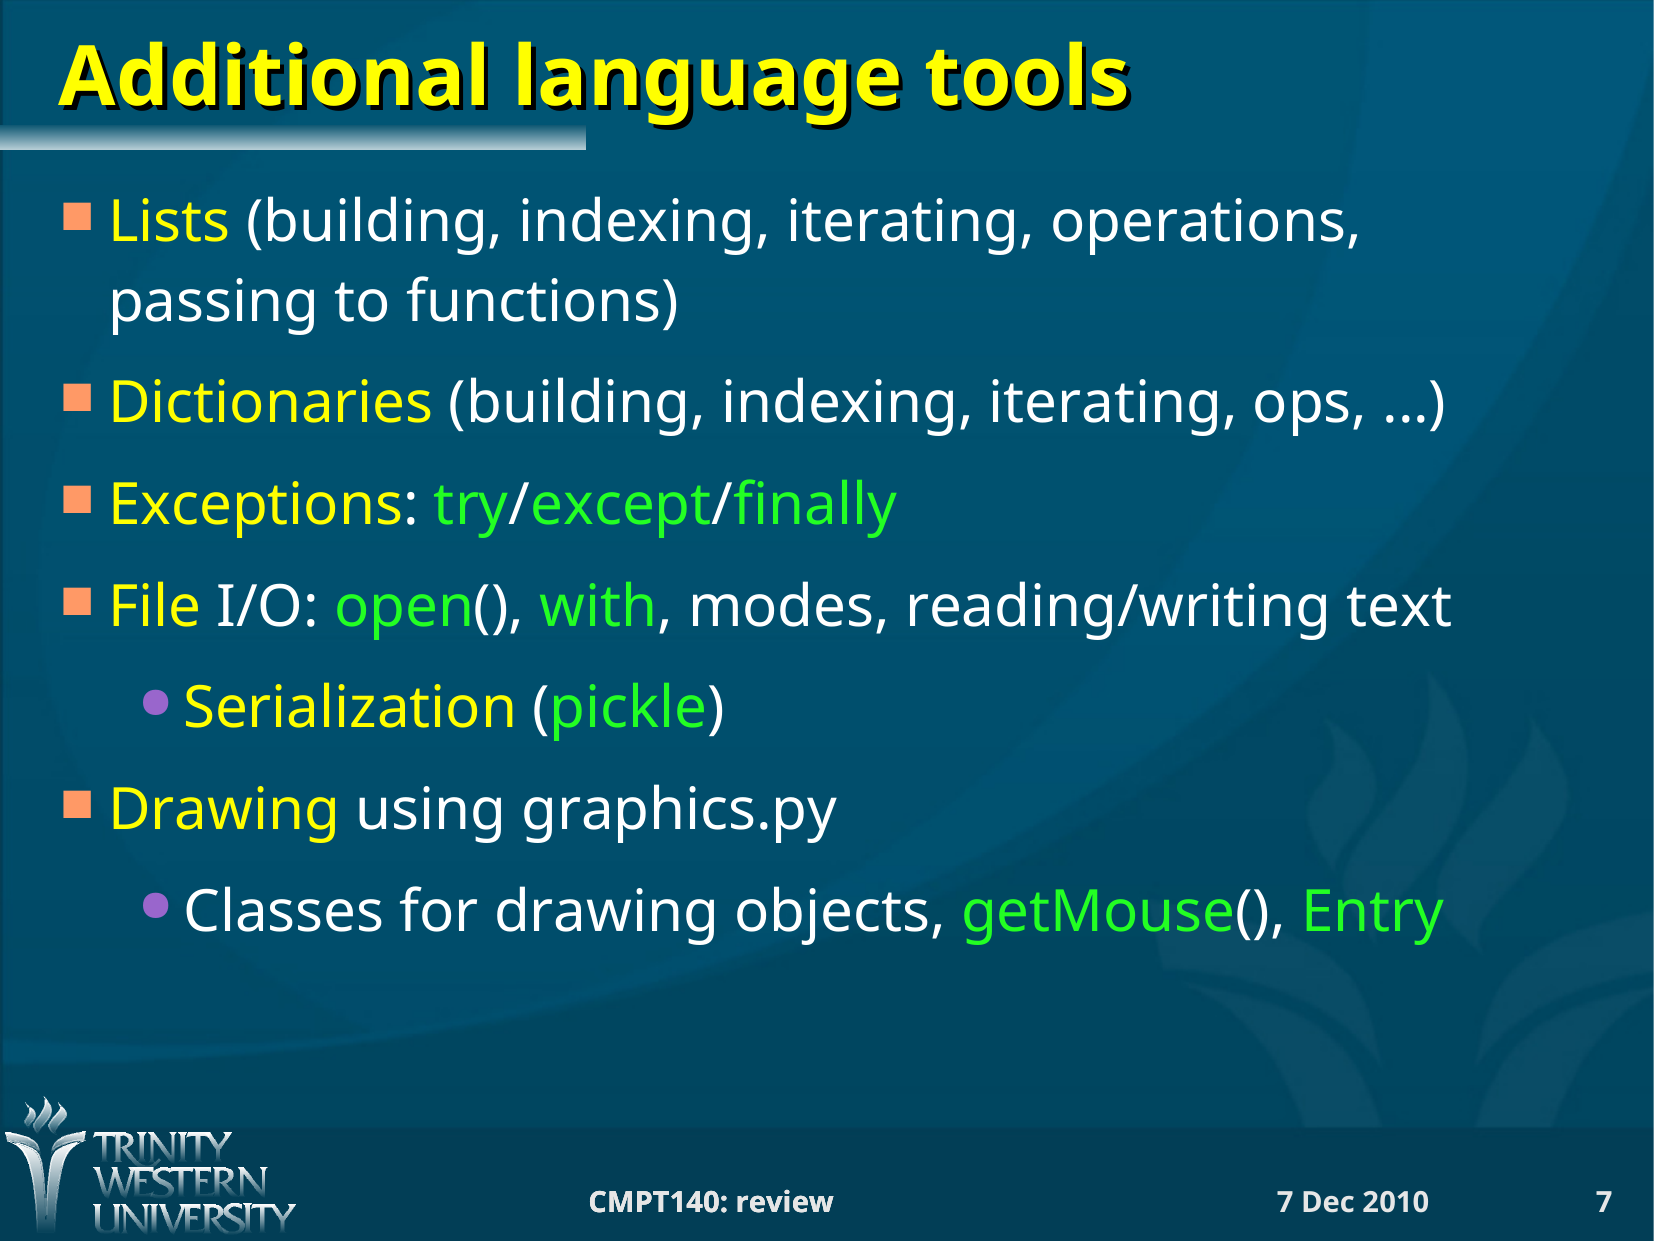

# Additional language tools
Lists (building, indexing, iterating, operations,
passing to functions)
Dictionaries (building, indexing, iterating, ops, ...)
Exceptions: try/except/finally
File I/O: open(), with, modes, reading/writing text
Serialization (pickle)
Drawing using graphics.py
Classes for drawing objects, getMouse(), Entry
CMPT140: review
7 Dec 2010
7